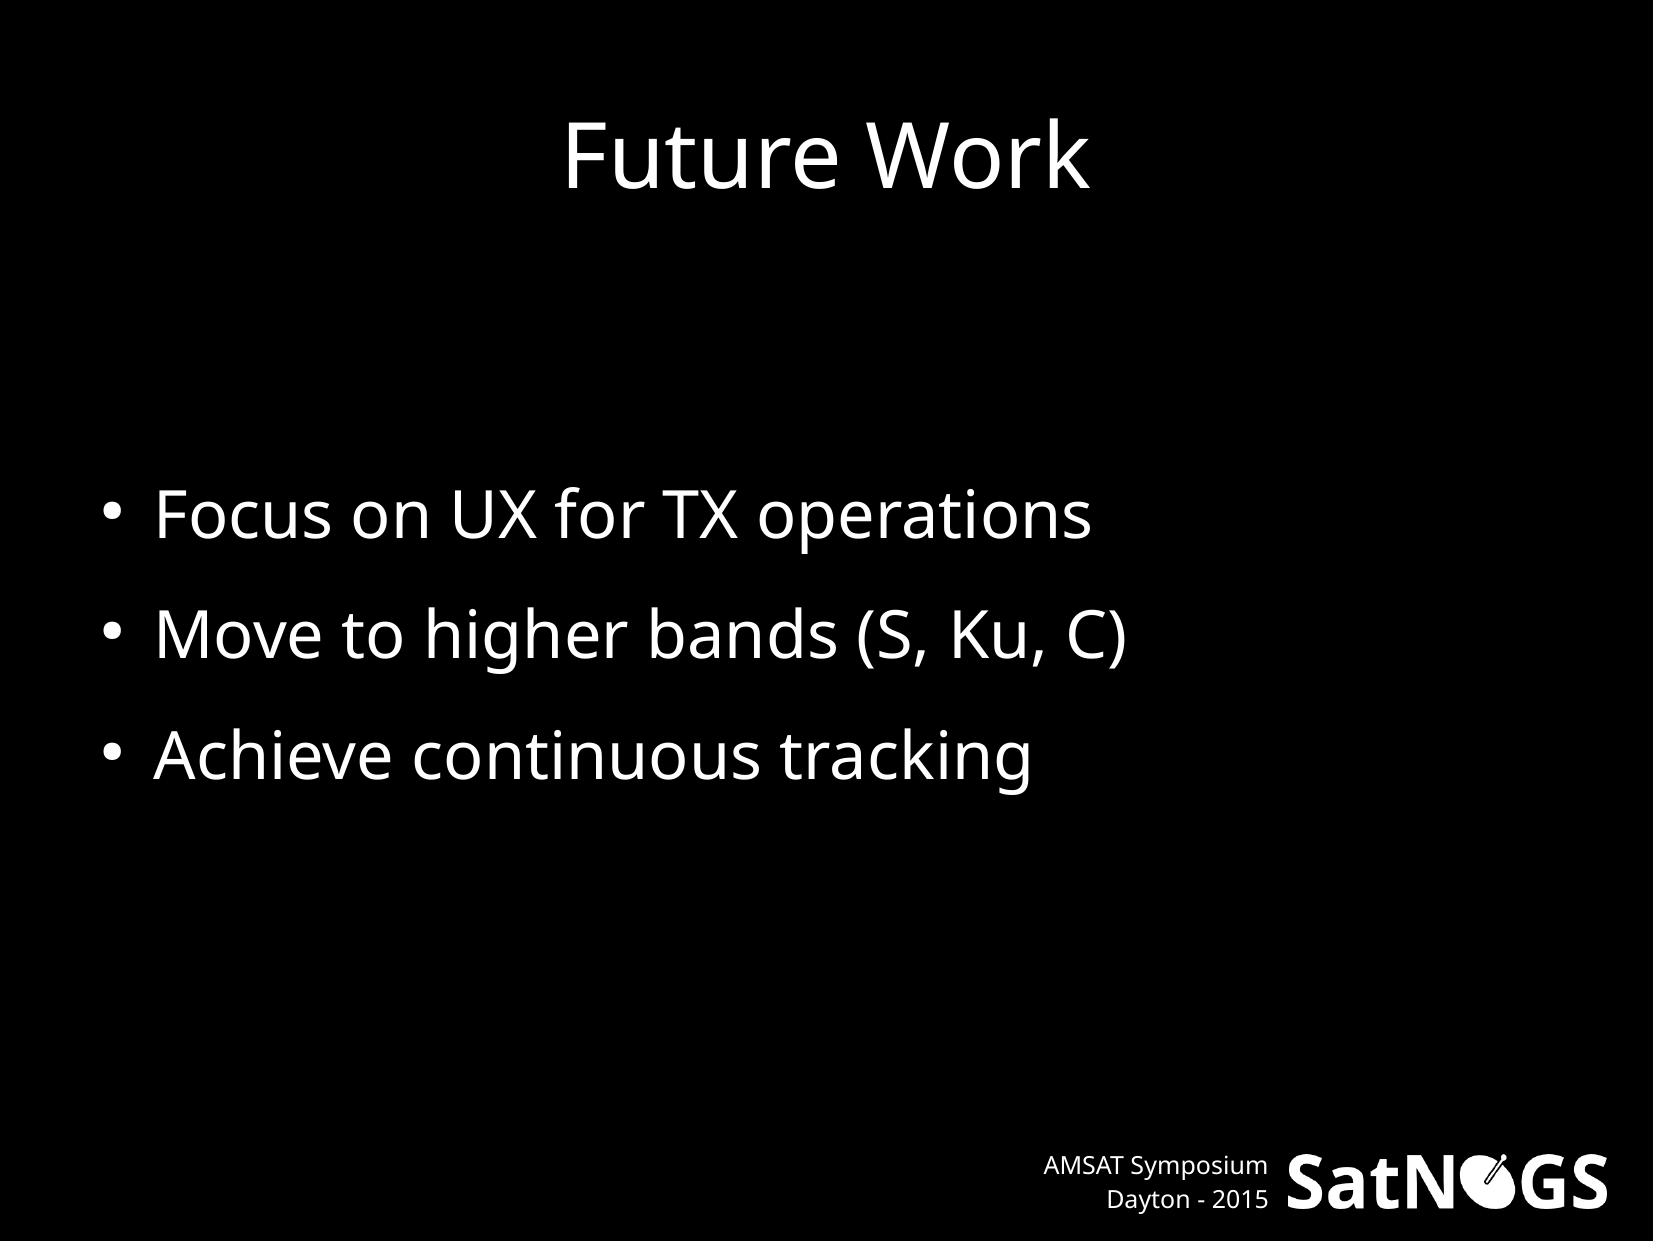

# Future Work
Focus on UX for TX operations
Move to higher bands (S, Ku, C)
Achieve continuous tracking